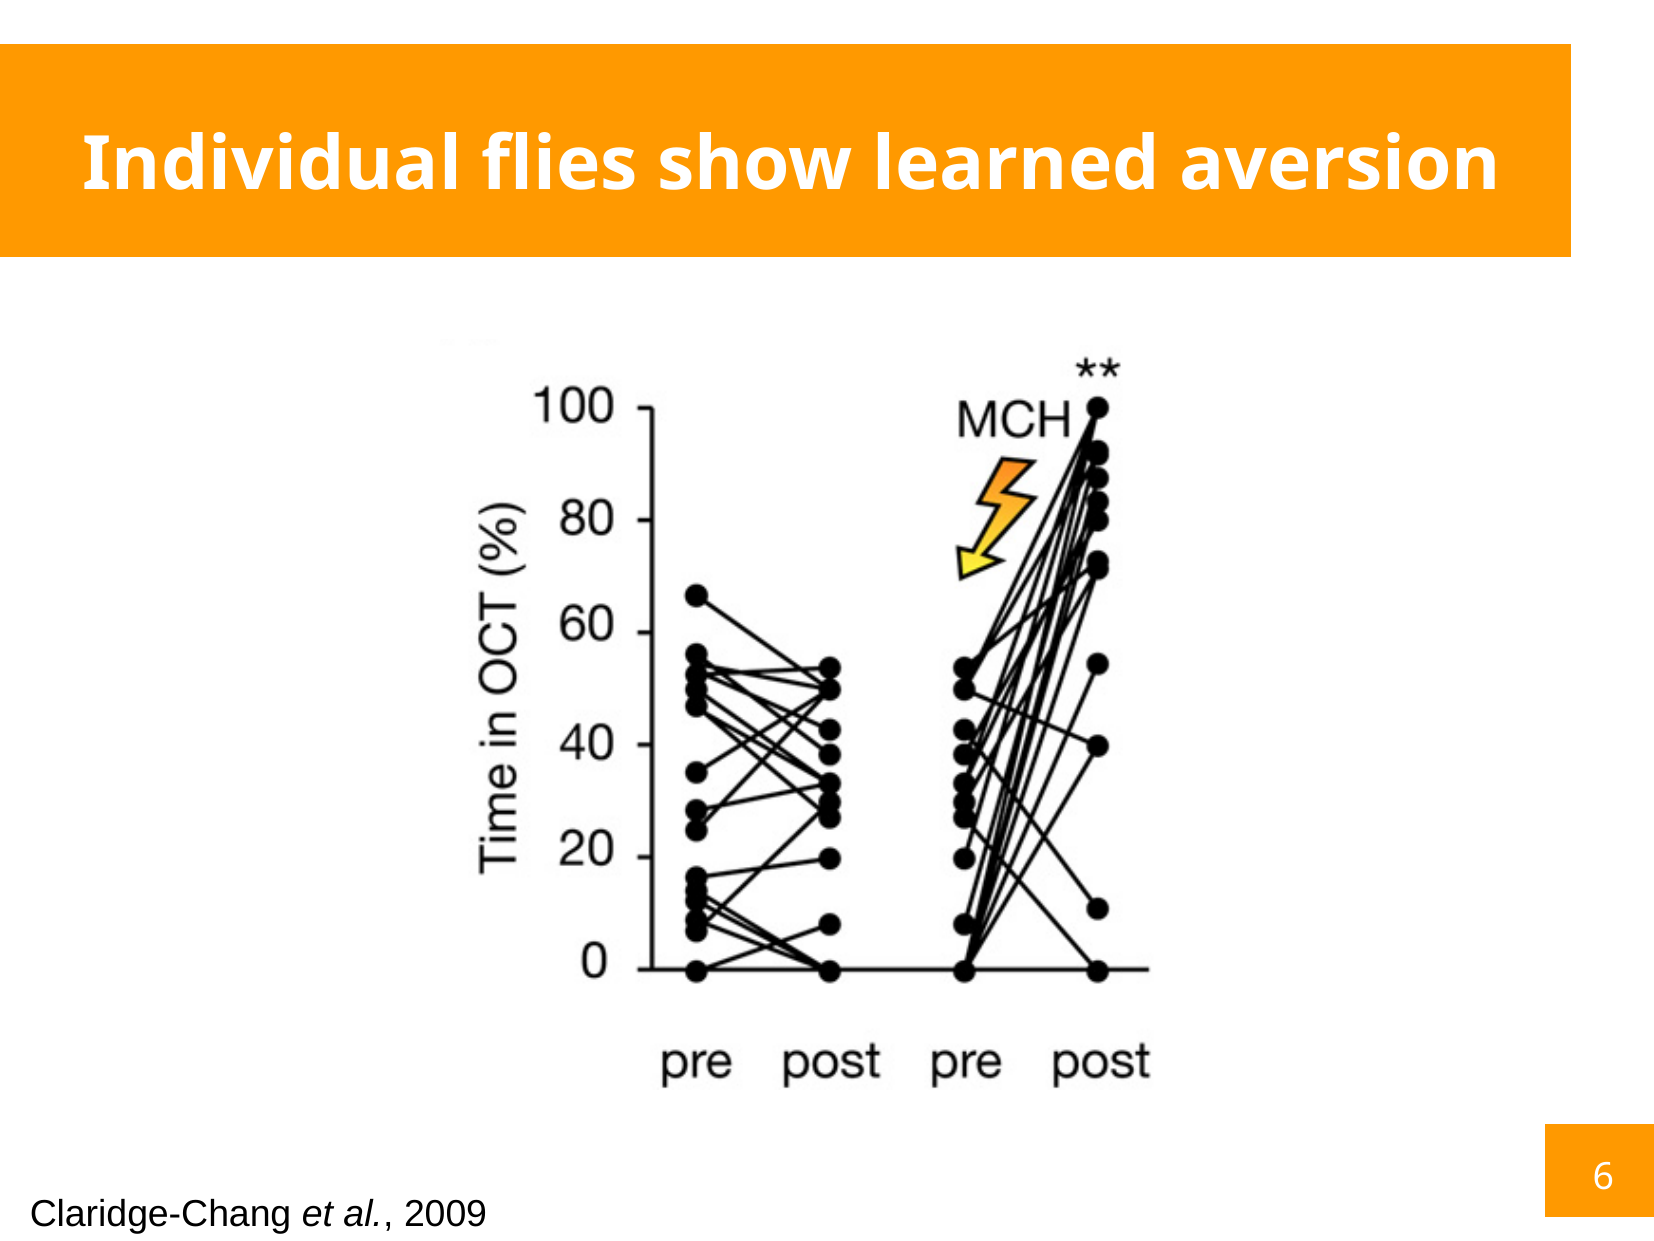

# Individual flies show learned aversion
6
Claridge-Chang et al., 2009